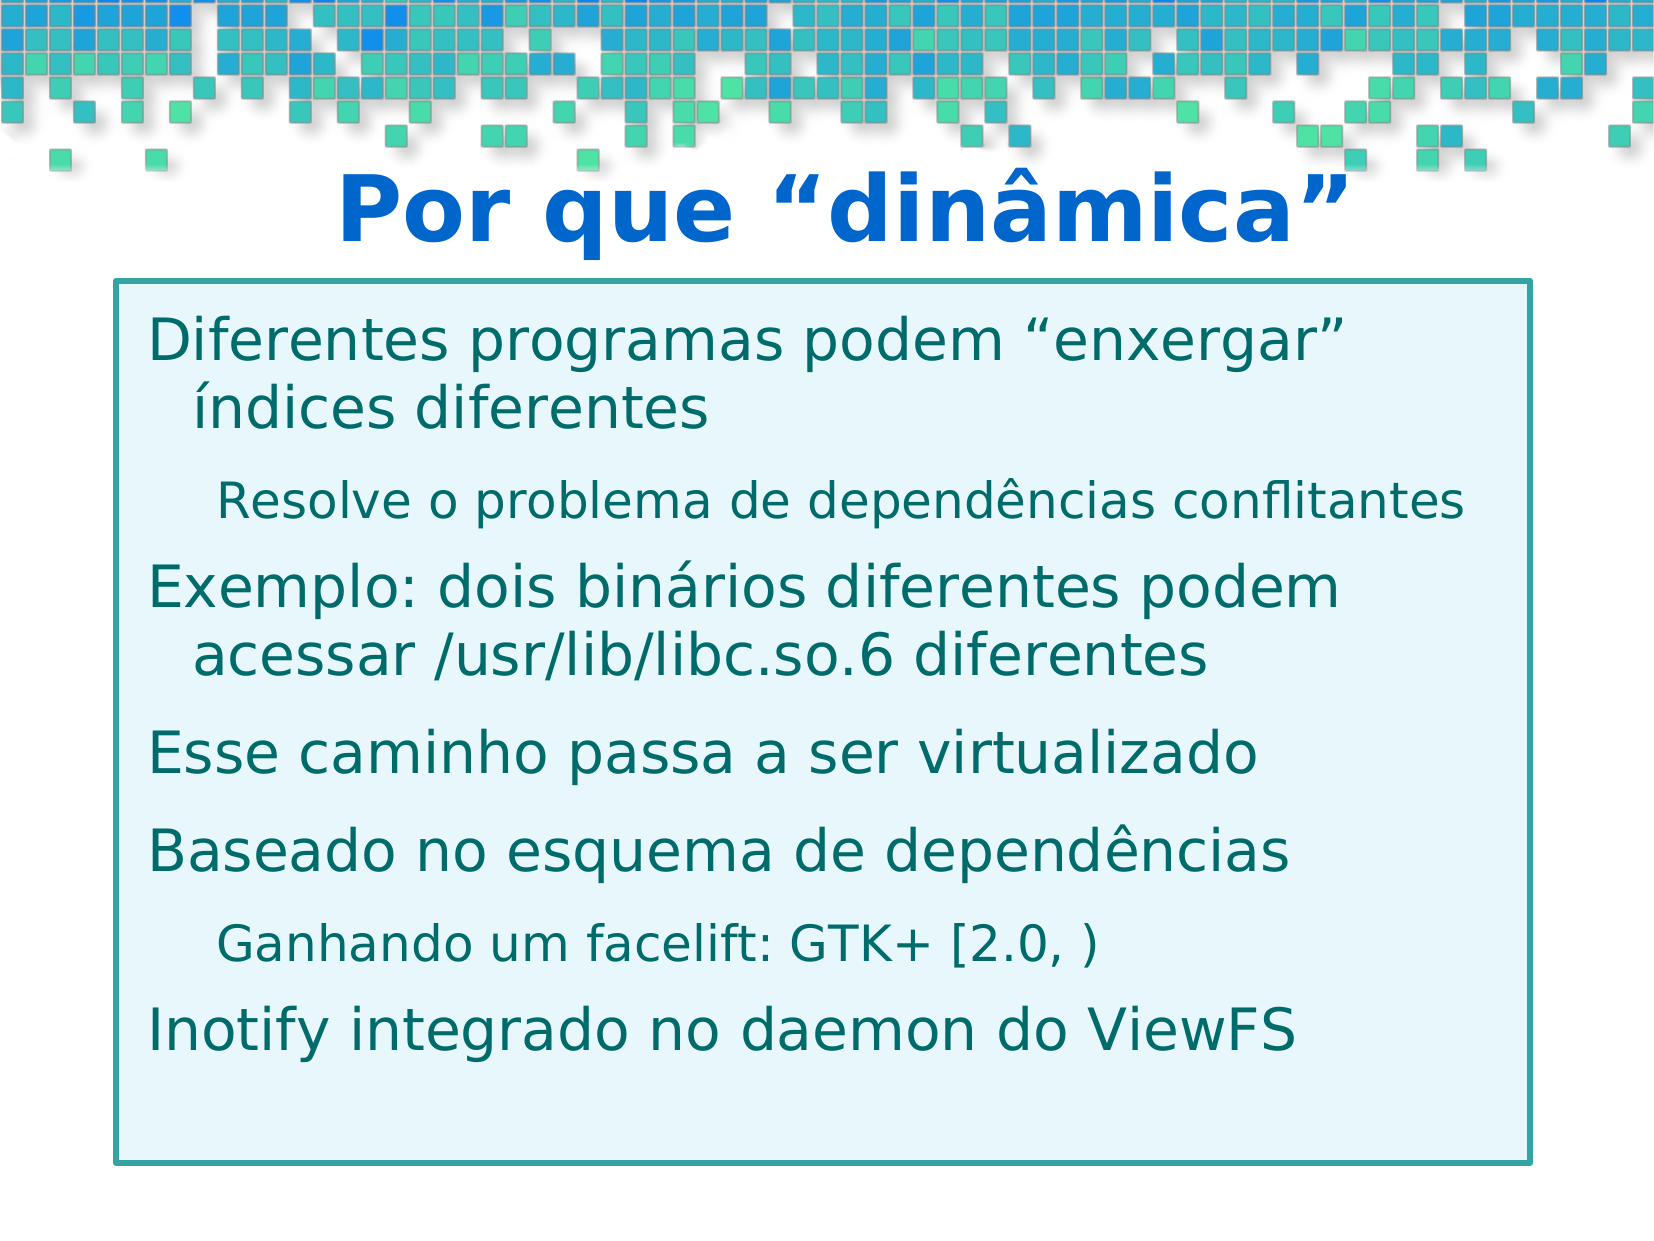

# Por que “dinâmica”
Diferentes programas podem “enxergar” índices diferentes
Resolve o problema de dependências conflitantes
Exemplo: dois binários diferentes podem acessar /usr/lib/libc.so.6 diferentes
Esse caminho passa a ser virtualizado
Baseado no esquema de dependências
Ganhando um facelift: GTK+ [2.0, )
Inotify integrado no daemon do ViewFS